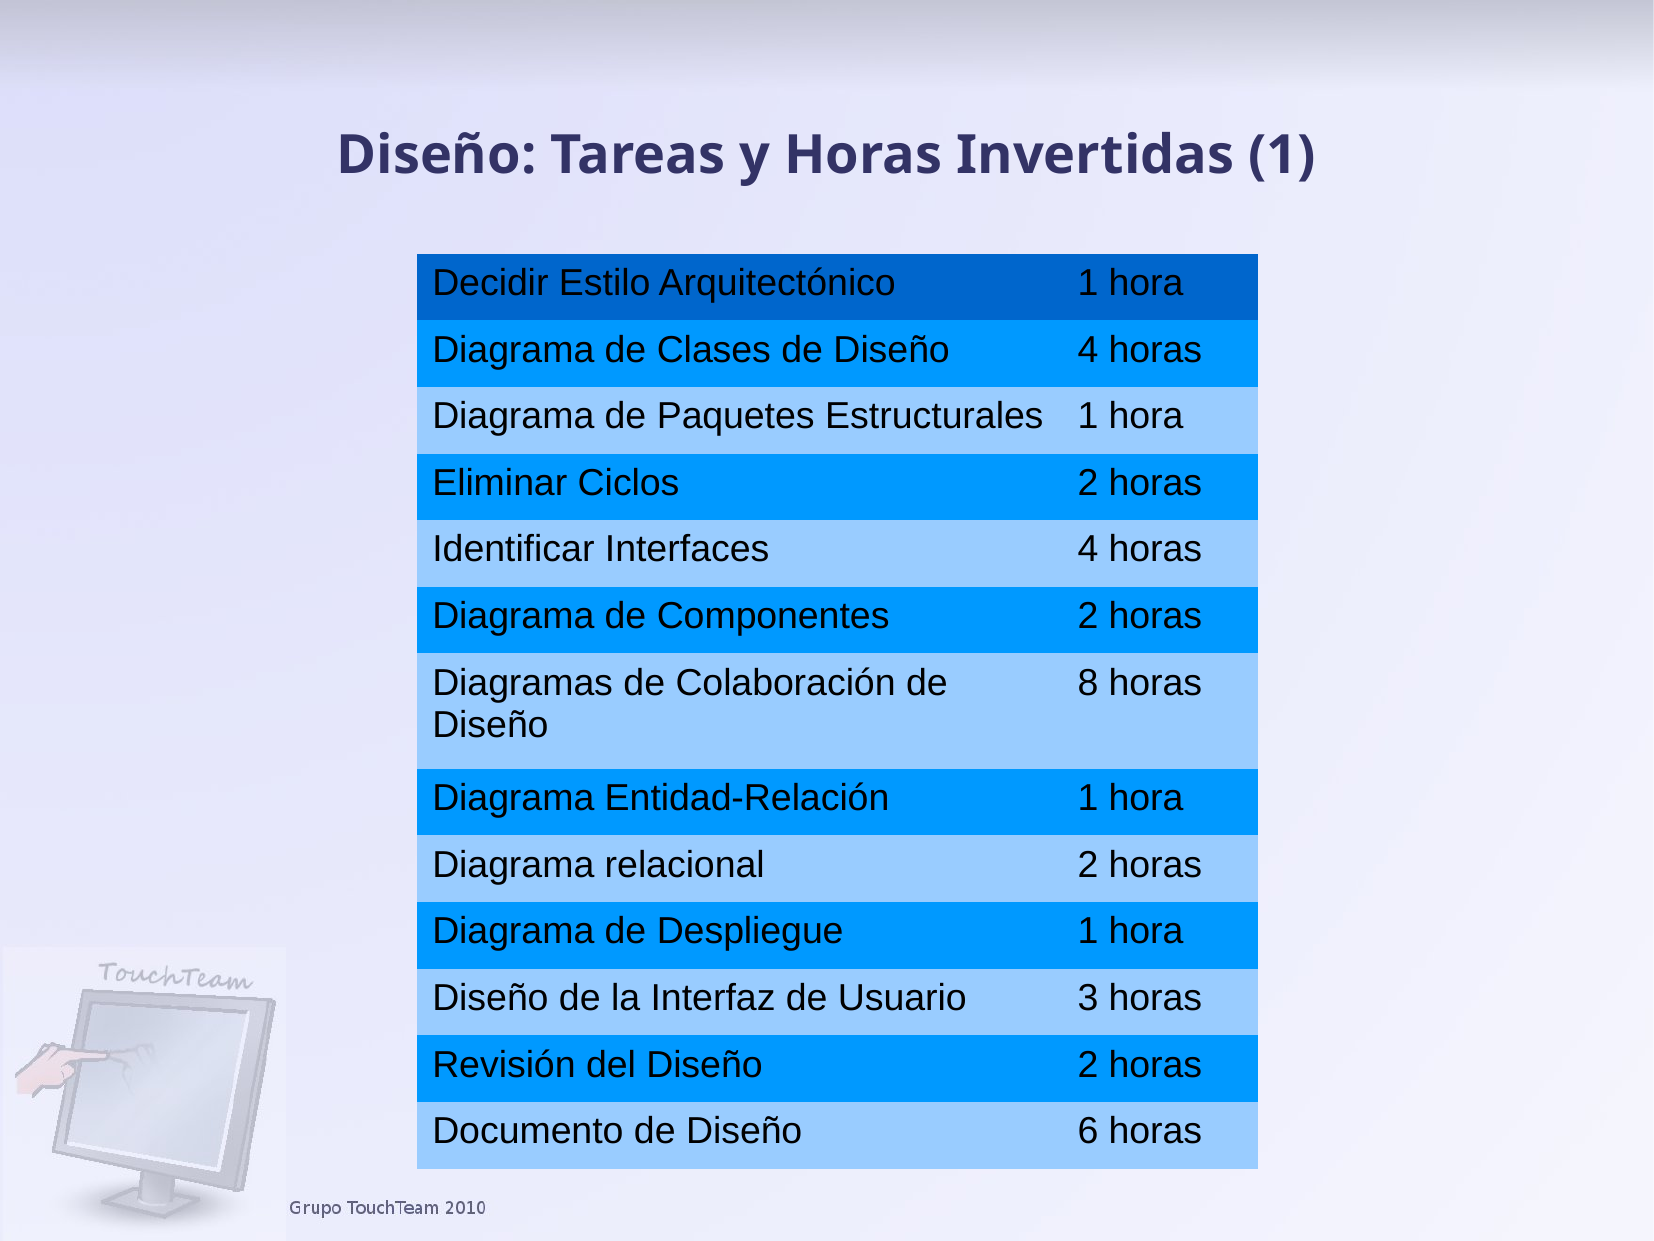

# Diseño: Tareas y Horas Invertidas (1)
| Decidir Estilo Arquitectónico | 1 hora |
| --- | --- |
| Diagrama de Clases de Diseño | 4 horas |
| Diagrama de Paquetes Estructurales | 1 hora |
| Eliminar Ciclos | 2 horas |
| Identificar Interfaces | 4 horas |
| Diagrama de Componentes | 2 horas |
| Diagramas de Colaboración de Diseño | 8 horas |
| Diagrama Entidad-Relación | 1 hora |
| Diagrama relacional | 2 horas |
| Diagrama de Despliegue | 1 hora |
| Diseño de la Interfaz de Usuario | 3 horas |
| Revisión del Diseño | 2 horas |
| Documento de Diseño | 6 horas |